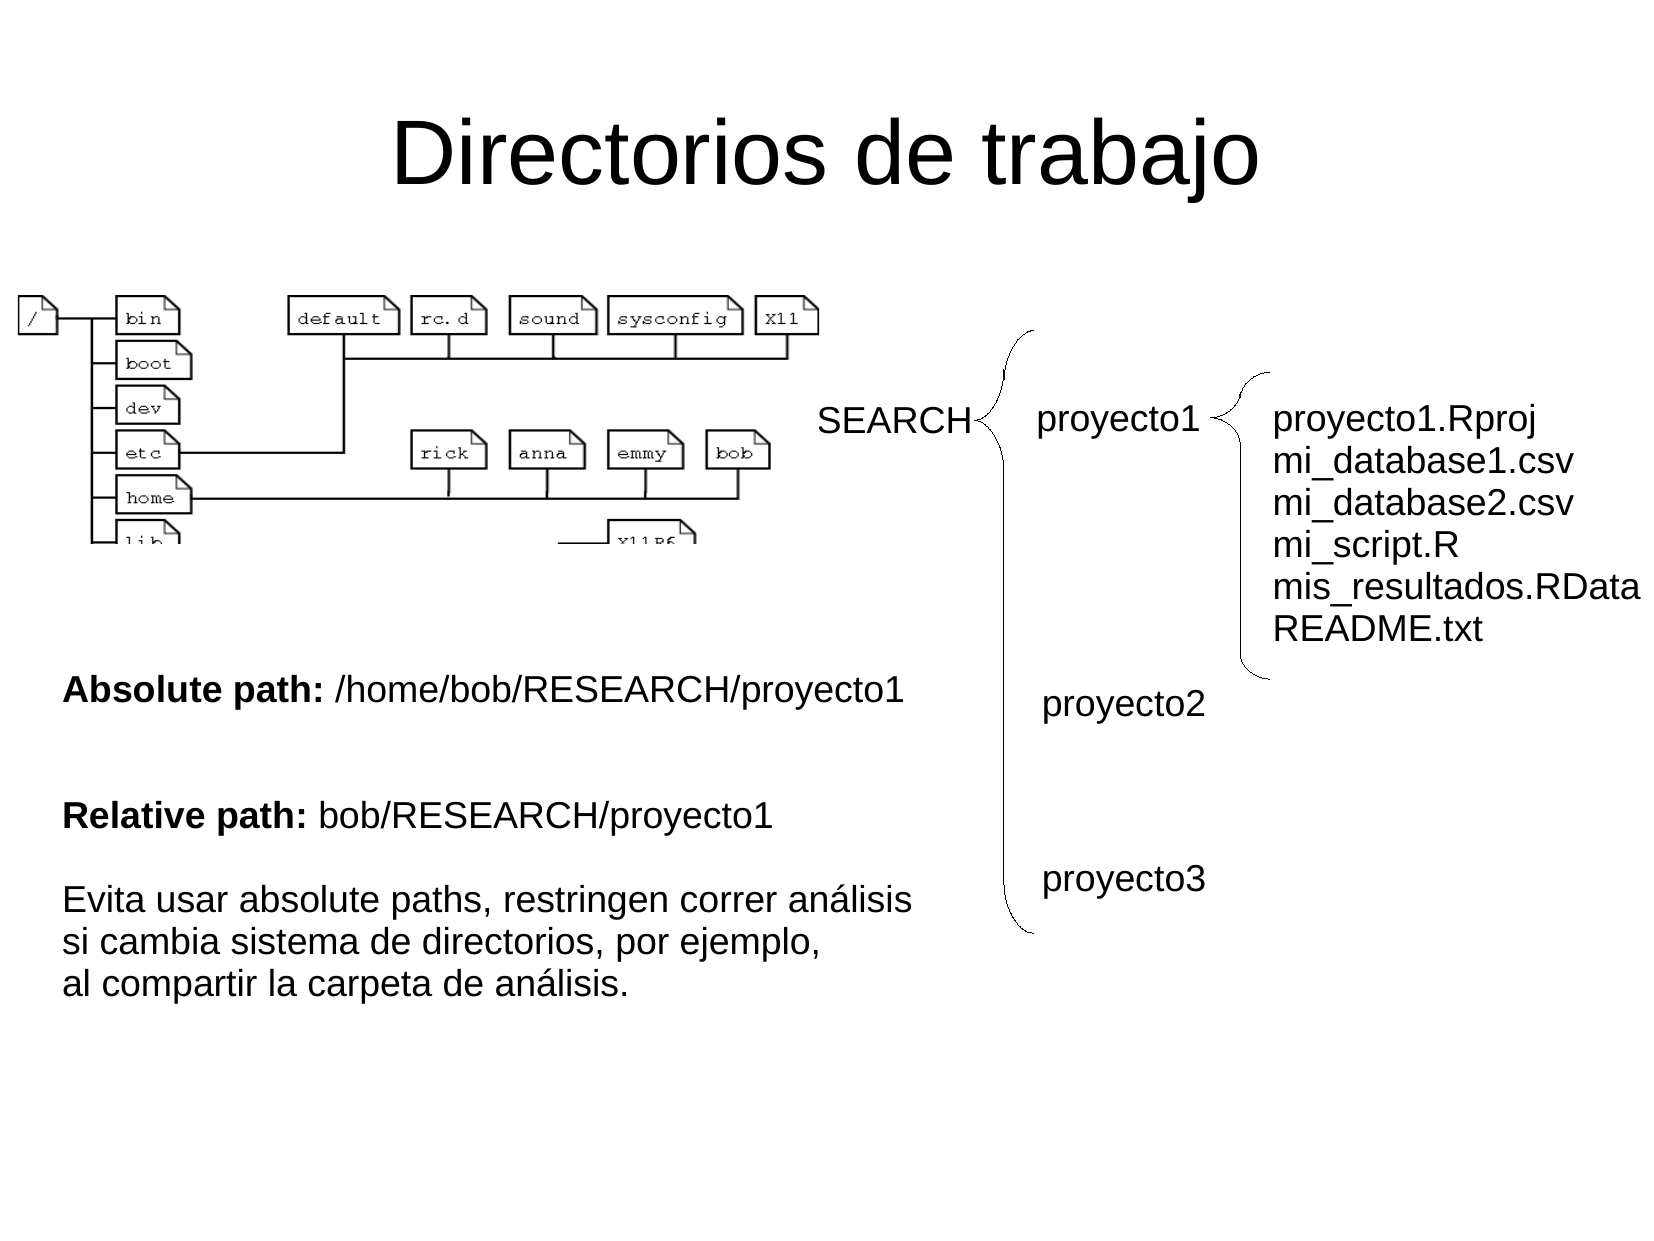

# Directorios de trabajo
proyecto1
proyecto1.Rproj
mi_database1.csv
mi_database2.csv
mi_script.R
mis_resultados.RData
README.txt
RESEARCH
Absolute path: /home/bob/RESEARCH/proyecto1
Relative path: bob/RESEARCH/proyecto1
Evita usar absolute paths, restringen correr análisis
si cambia sistema de directorios, por ejemplo,
al compartir la carpeta de análisis.
proyecto2
proyecto3